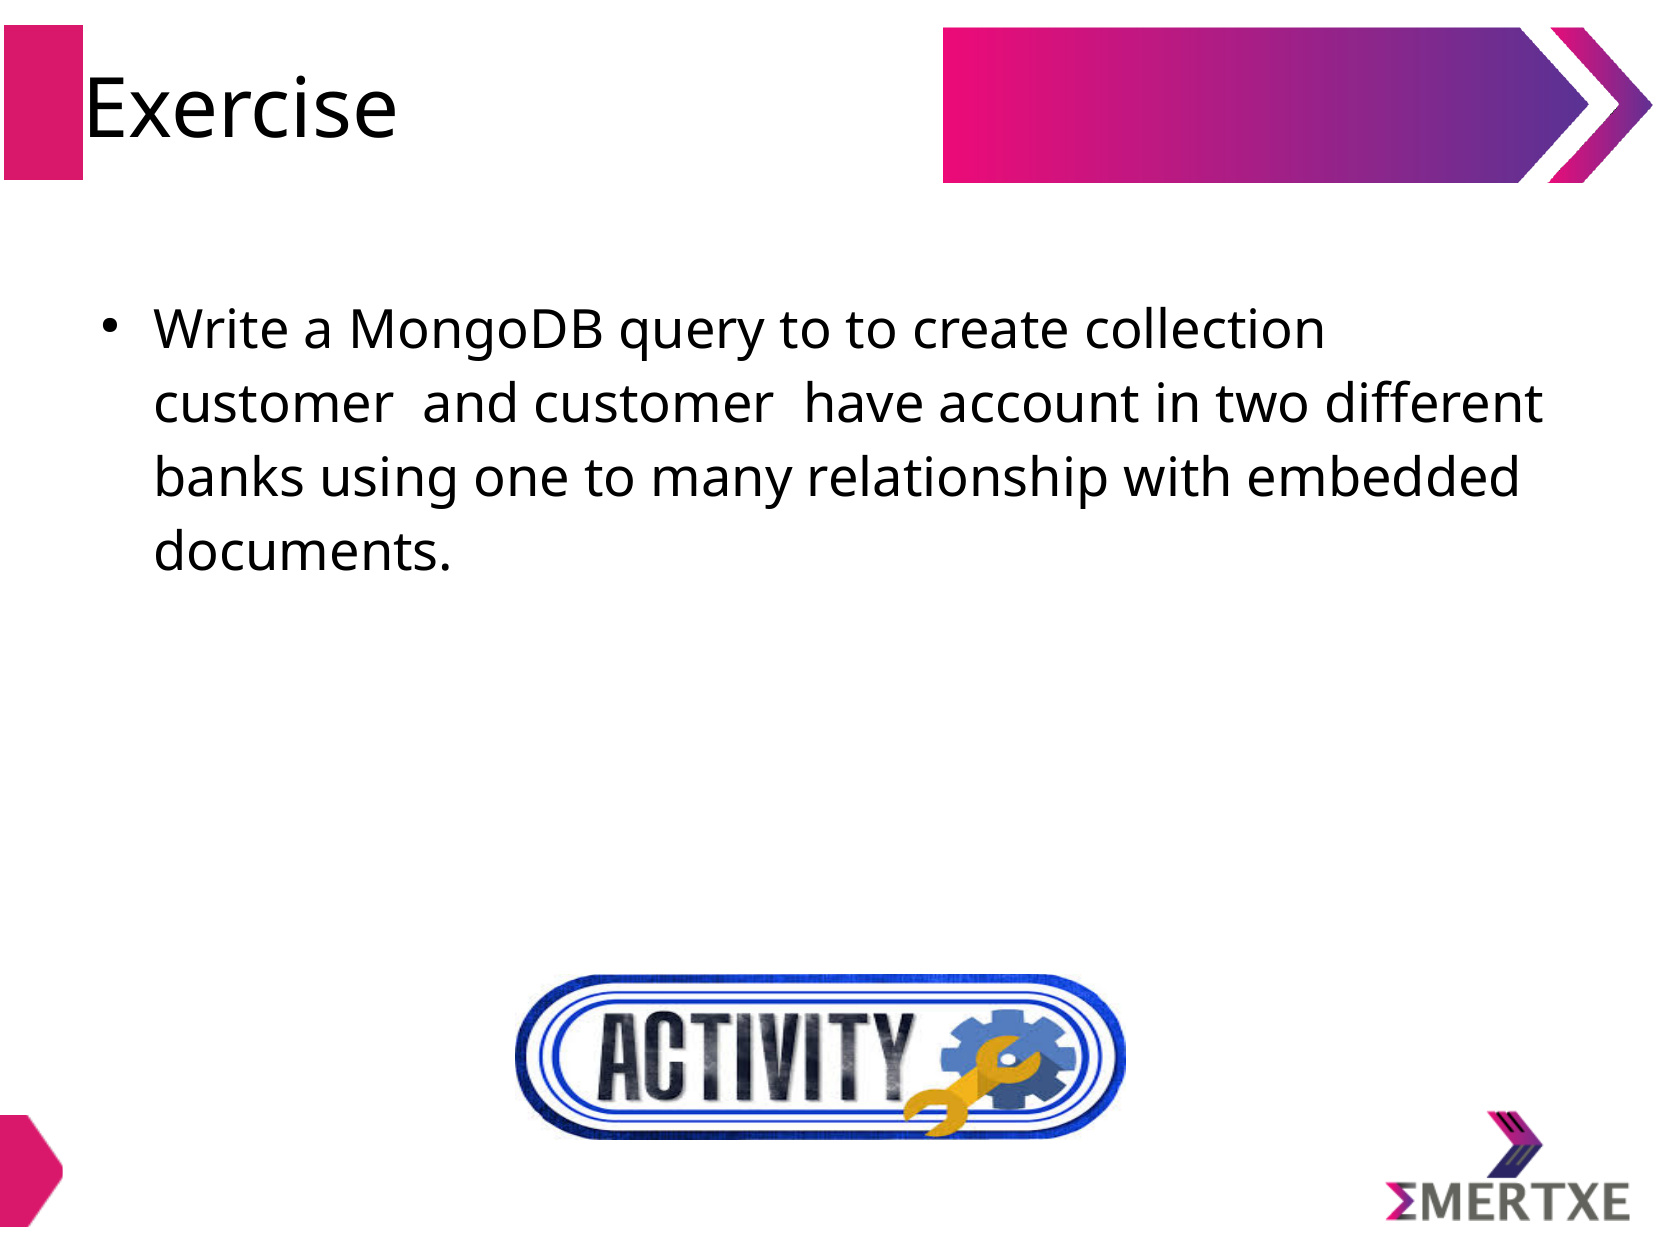

# Exercise
Write a MongoDB query to to create collection customer and customer have account in two different banks using one to many relationship with embedded documents.